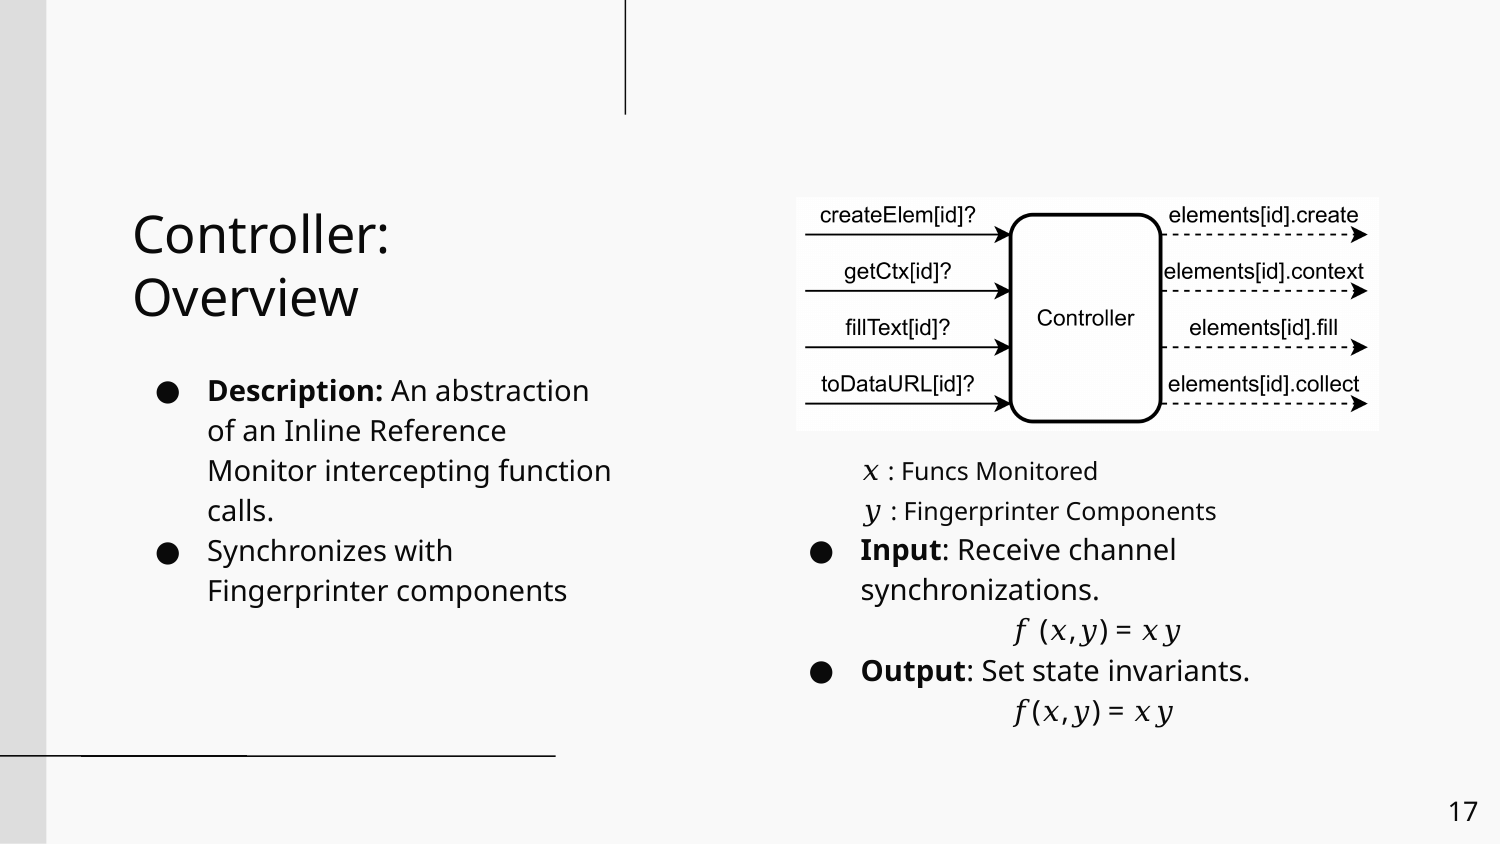

# Controller: Overview
Description: An abstraction of an Inline Reference Monitor intercepting function calls.
Synchronizes with Fingerprinter components
𝑥 : Funcs Monitored
𝑦 : Fingerprinter Components
Input: Receive channel synchronizations.
𝑓 (𝑥,𝑦) = 𝑥𝑦
Output: Set state invariants.
𝑓(𝑥,𝑦) = 𝑥𝑦